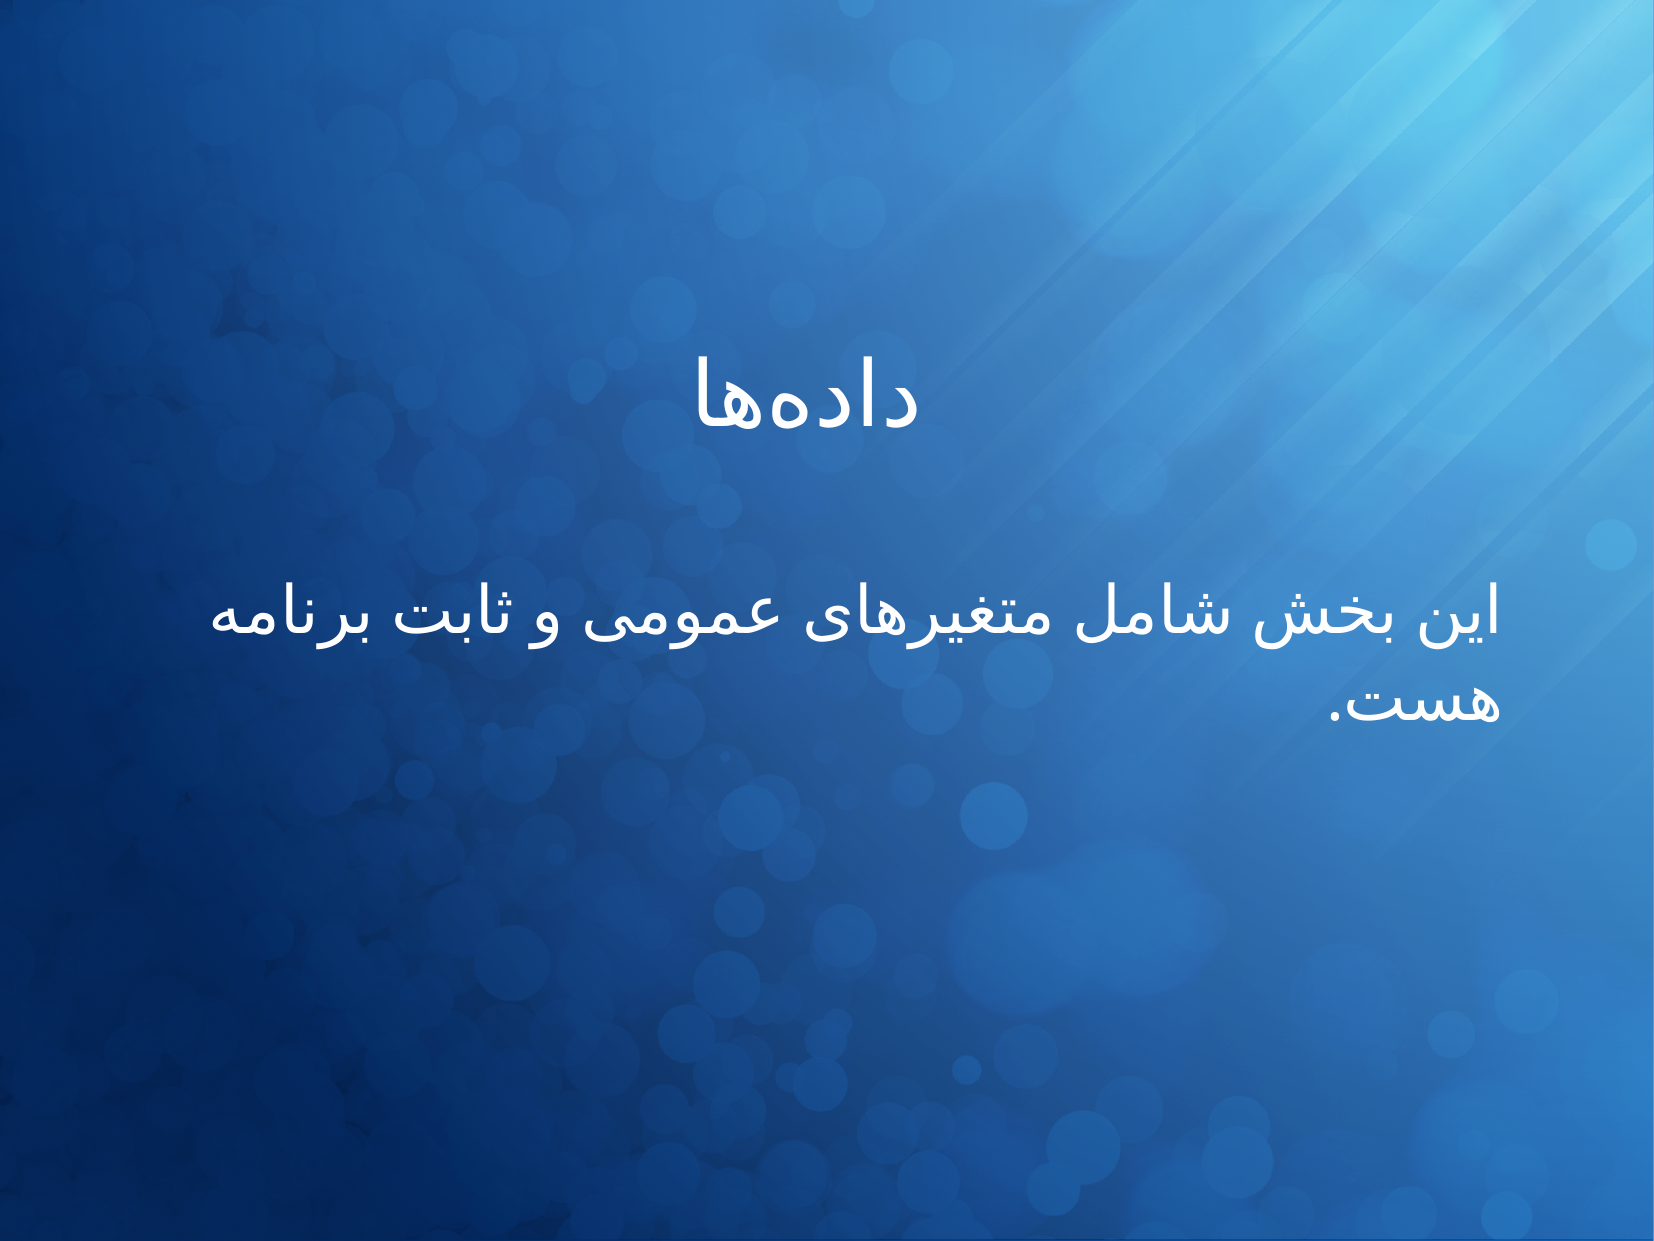

# داده‌ها
این بخش شامل متغیرهای عمومی و ثابت برنامه هست.